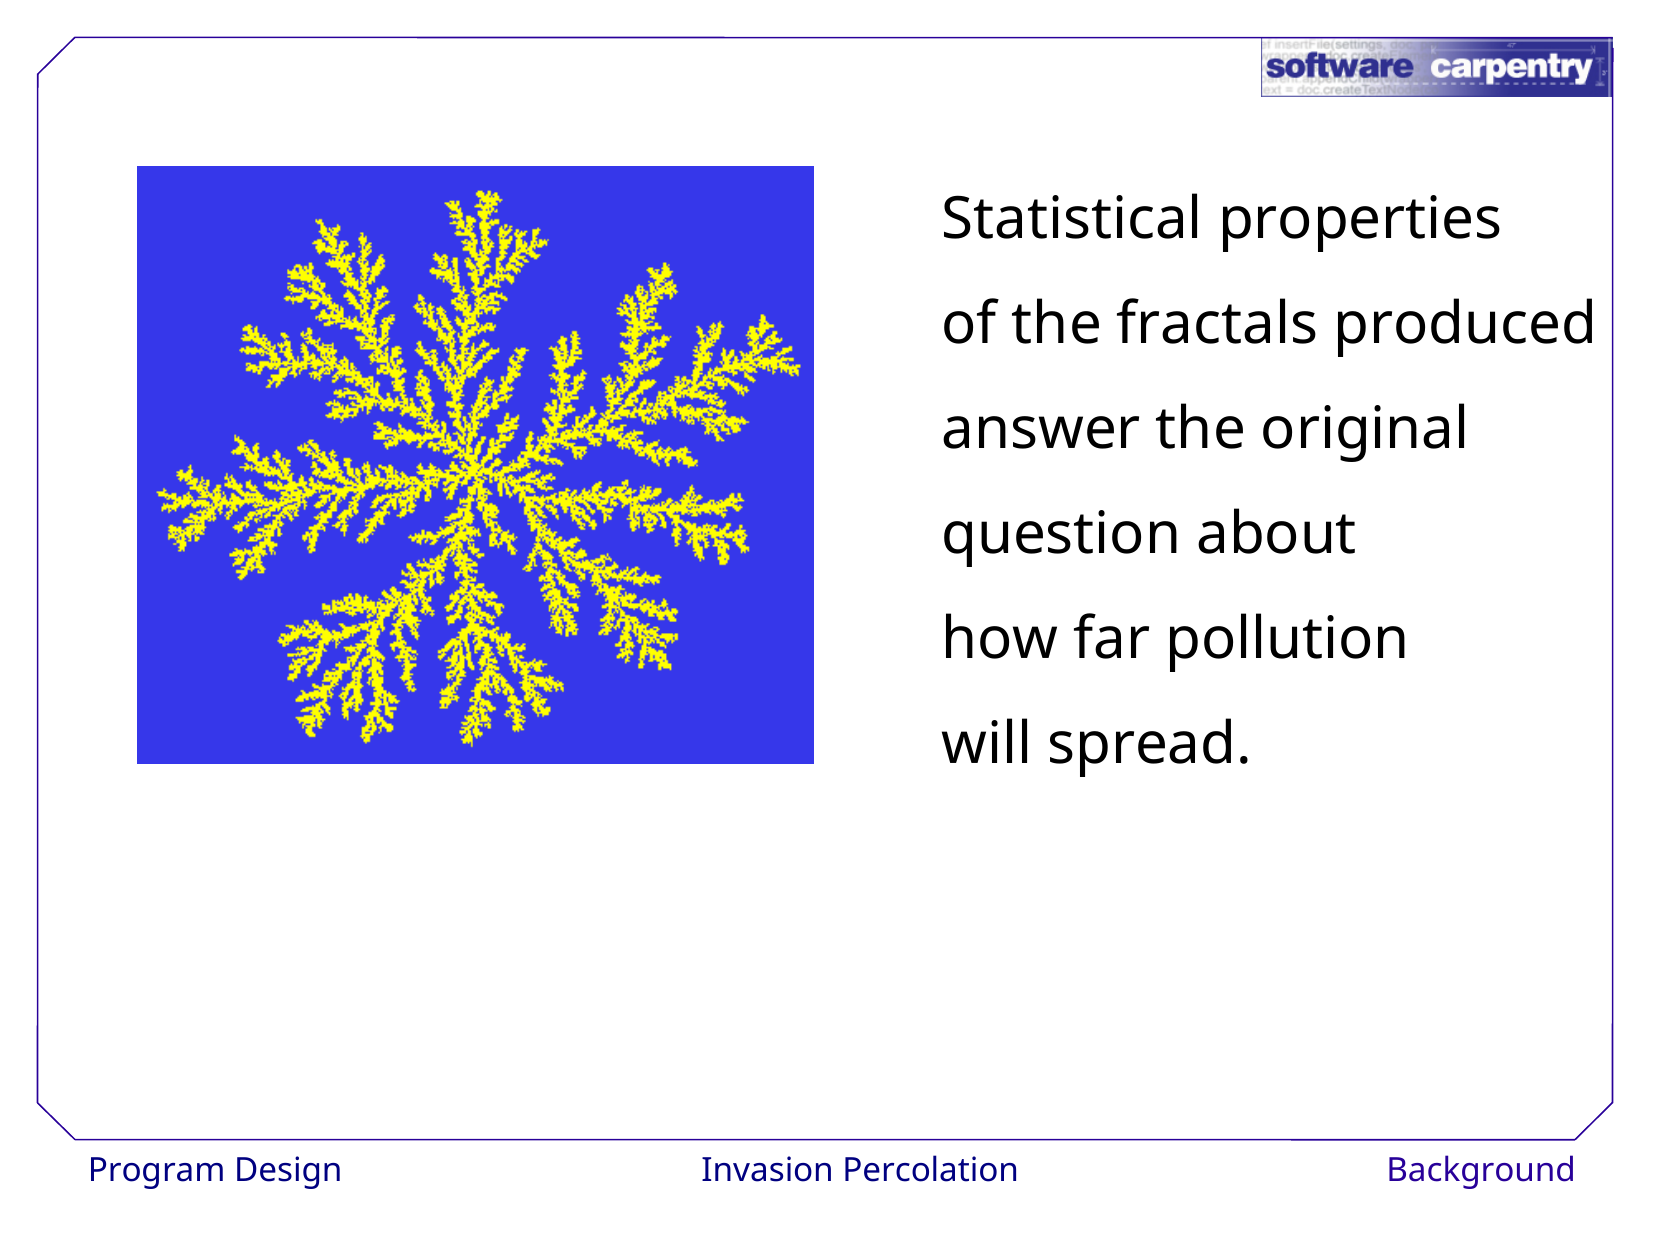

Statistical properties
of the fractals produced
answer the original
question about
how far pollution
will spread.